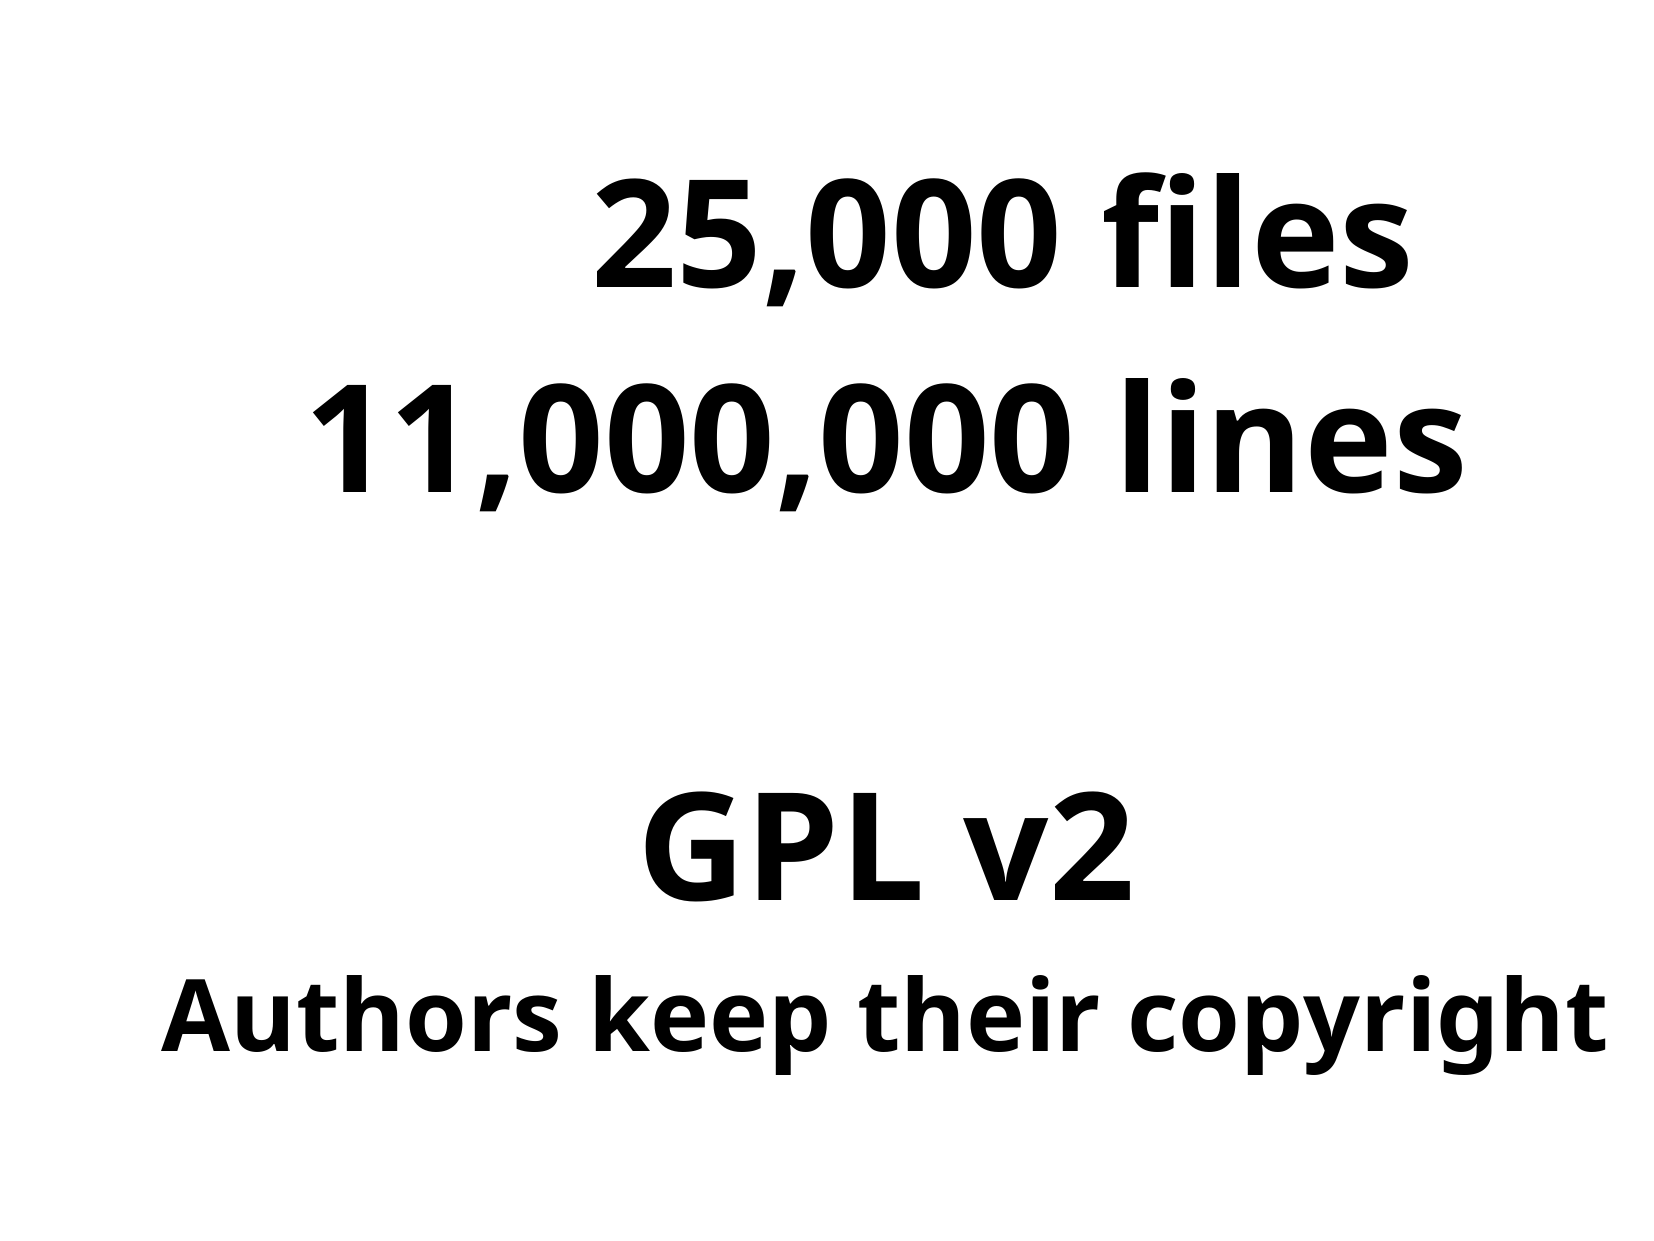

25,000 files
11,000,000 lines
GPL v2
Authors keep their copyright
2.6.20 to 2.6.24-rc8